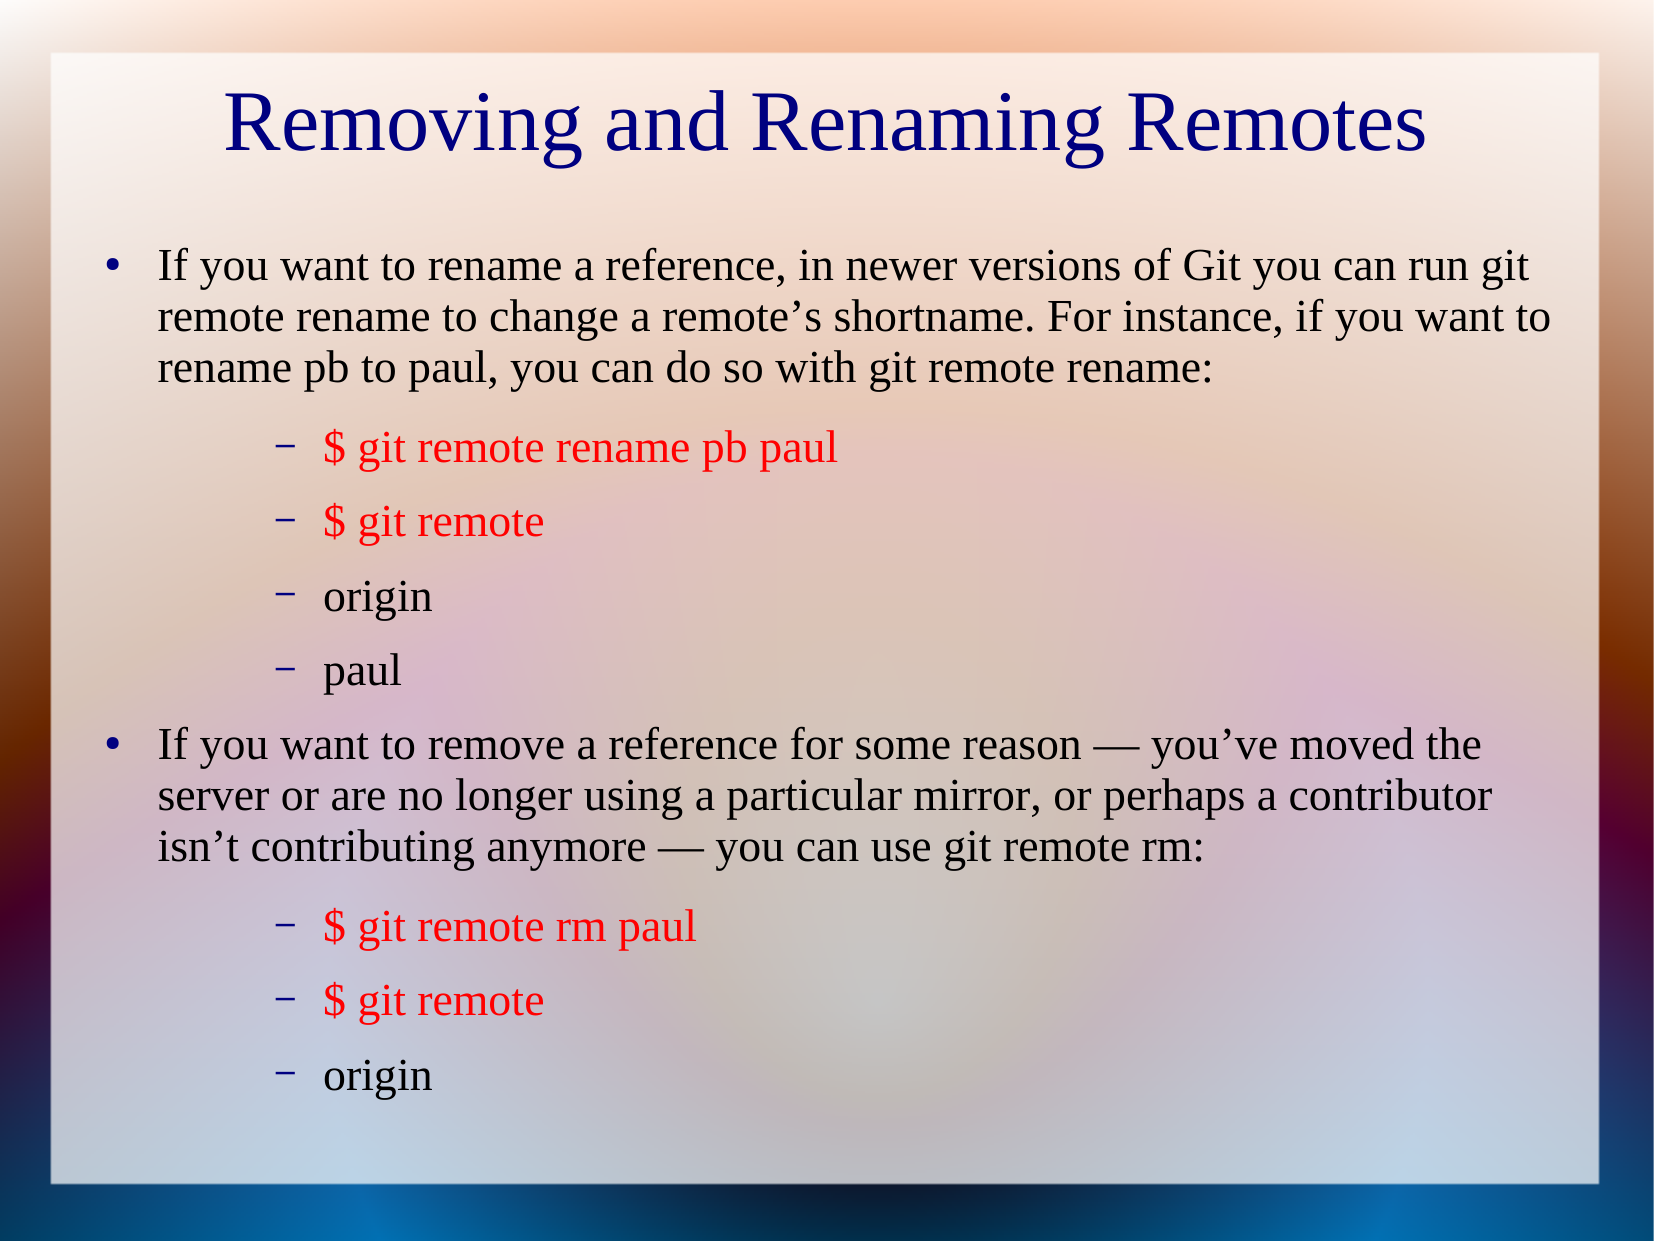

# Removing and Renaming Remotes
If you want to rename a reference, in newer versions of Git you can run git remote rename to change a remote’s shortname. For instance, if you want to rename pb to paul, you can do so with git remote rename:
$ git remote rename pb paul
$ git remote
origin
paul
If you want to remove a reference for some reason — you’ve moved the server or are no longer using a particular mirror, or perhaps a contributor isn’t contributing anymore — you can use git remote rm:
$ git remote rm paul
$ git remote
origin